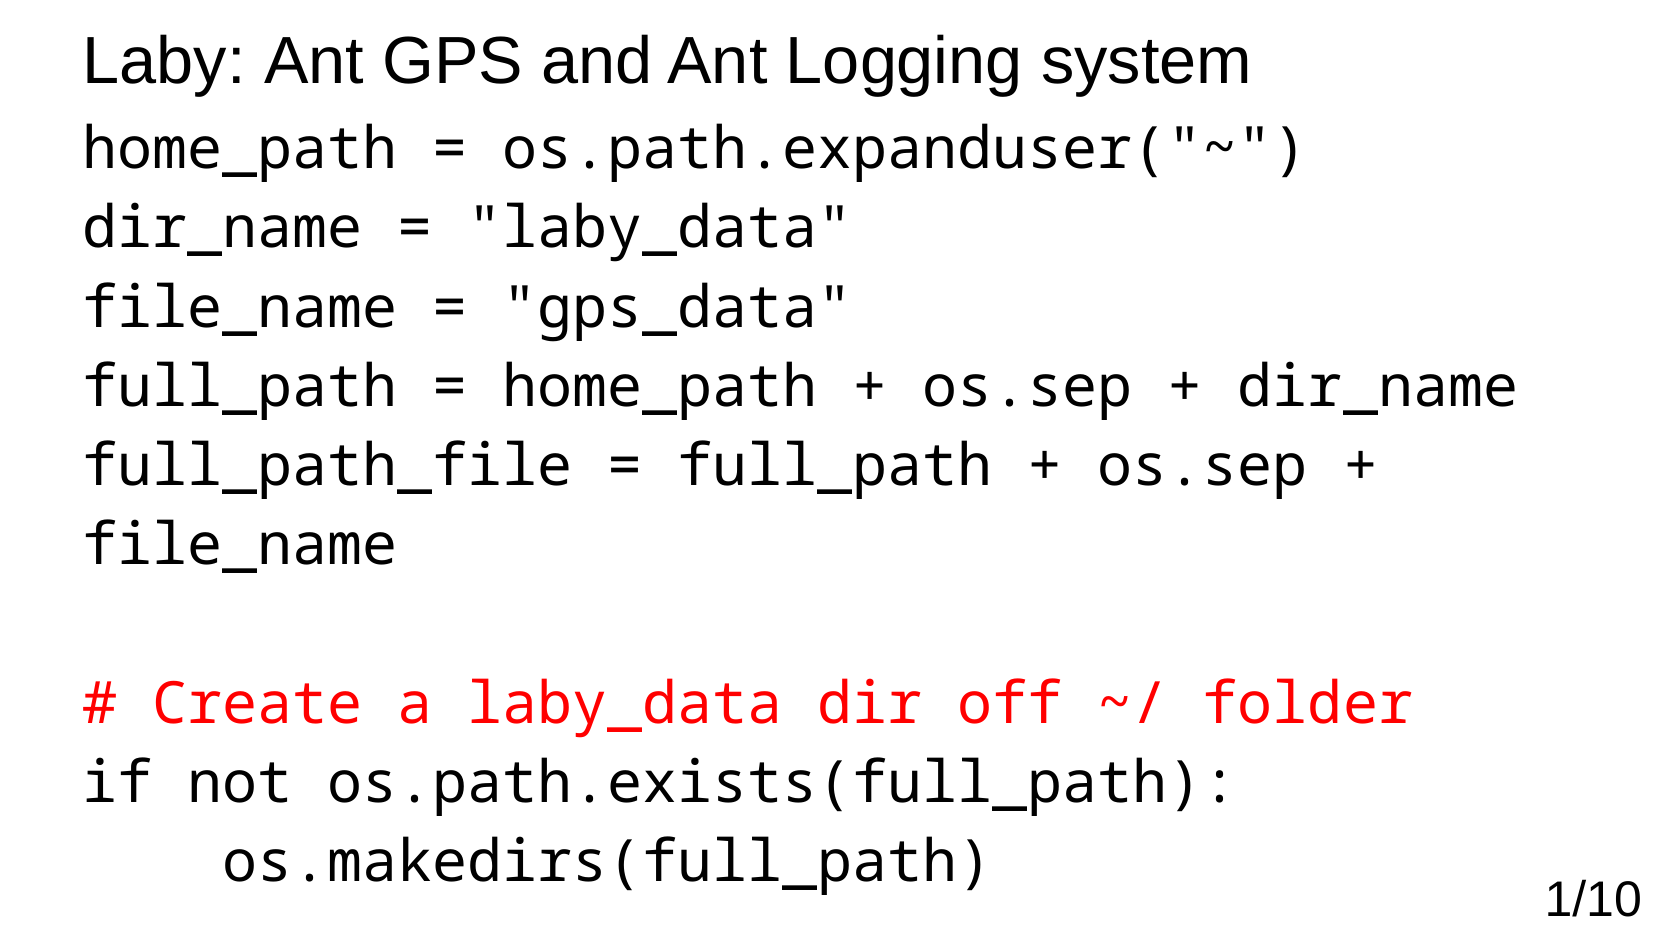

# Laby: Ant GPS and Ant Logging system
home_path = os.path.expanduser("~")
dir_name = "laby_data"
file_name = "gps_data"
full_path = home_path + os.sep + dir_name
full_path_file = full_path + os.sep + file_name
# Create a laby_data dir off ~/ folder
if not os.path.exists(full_path):
 os.makedirs(full_path)
 # If ~/ not given, then folder created in cwd:
 # /tmp/ant-4975-0/laby_data
1/10